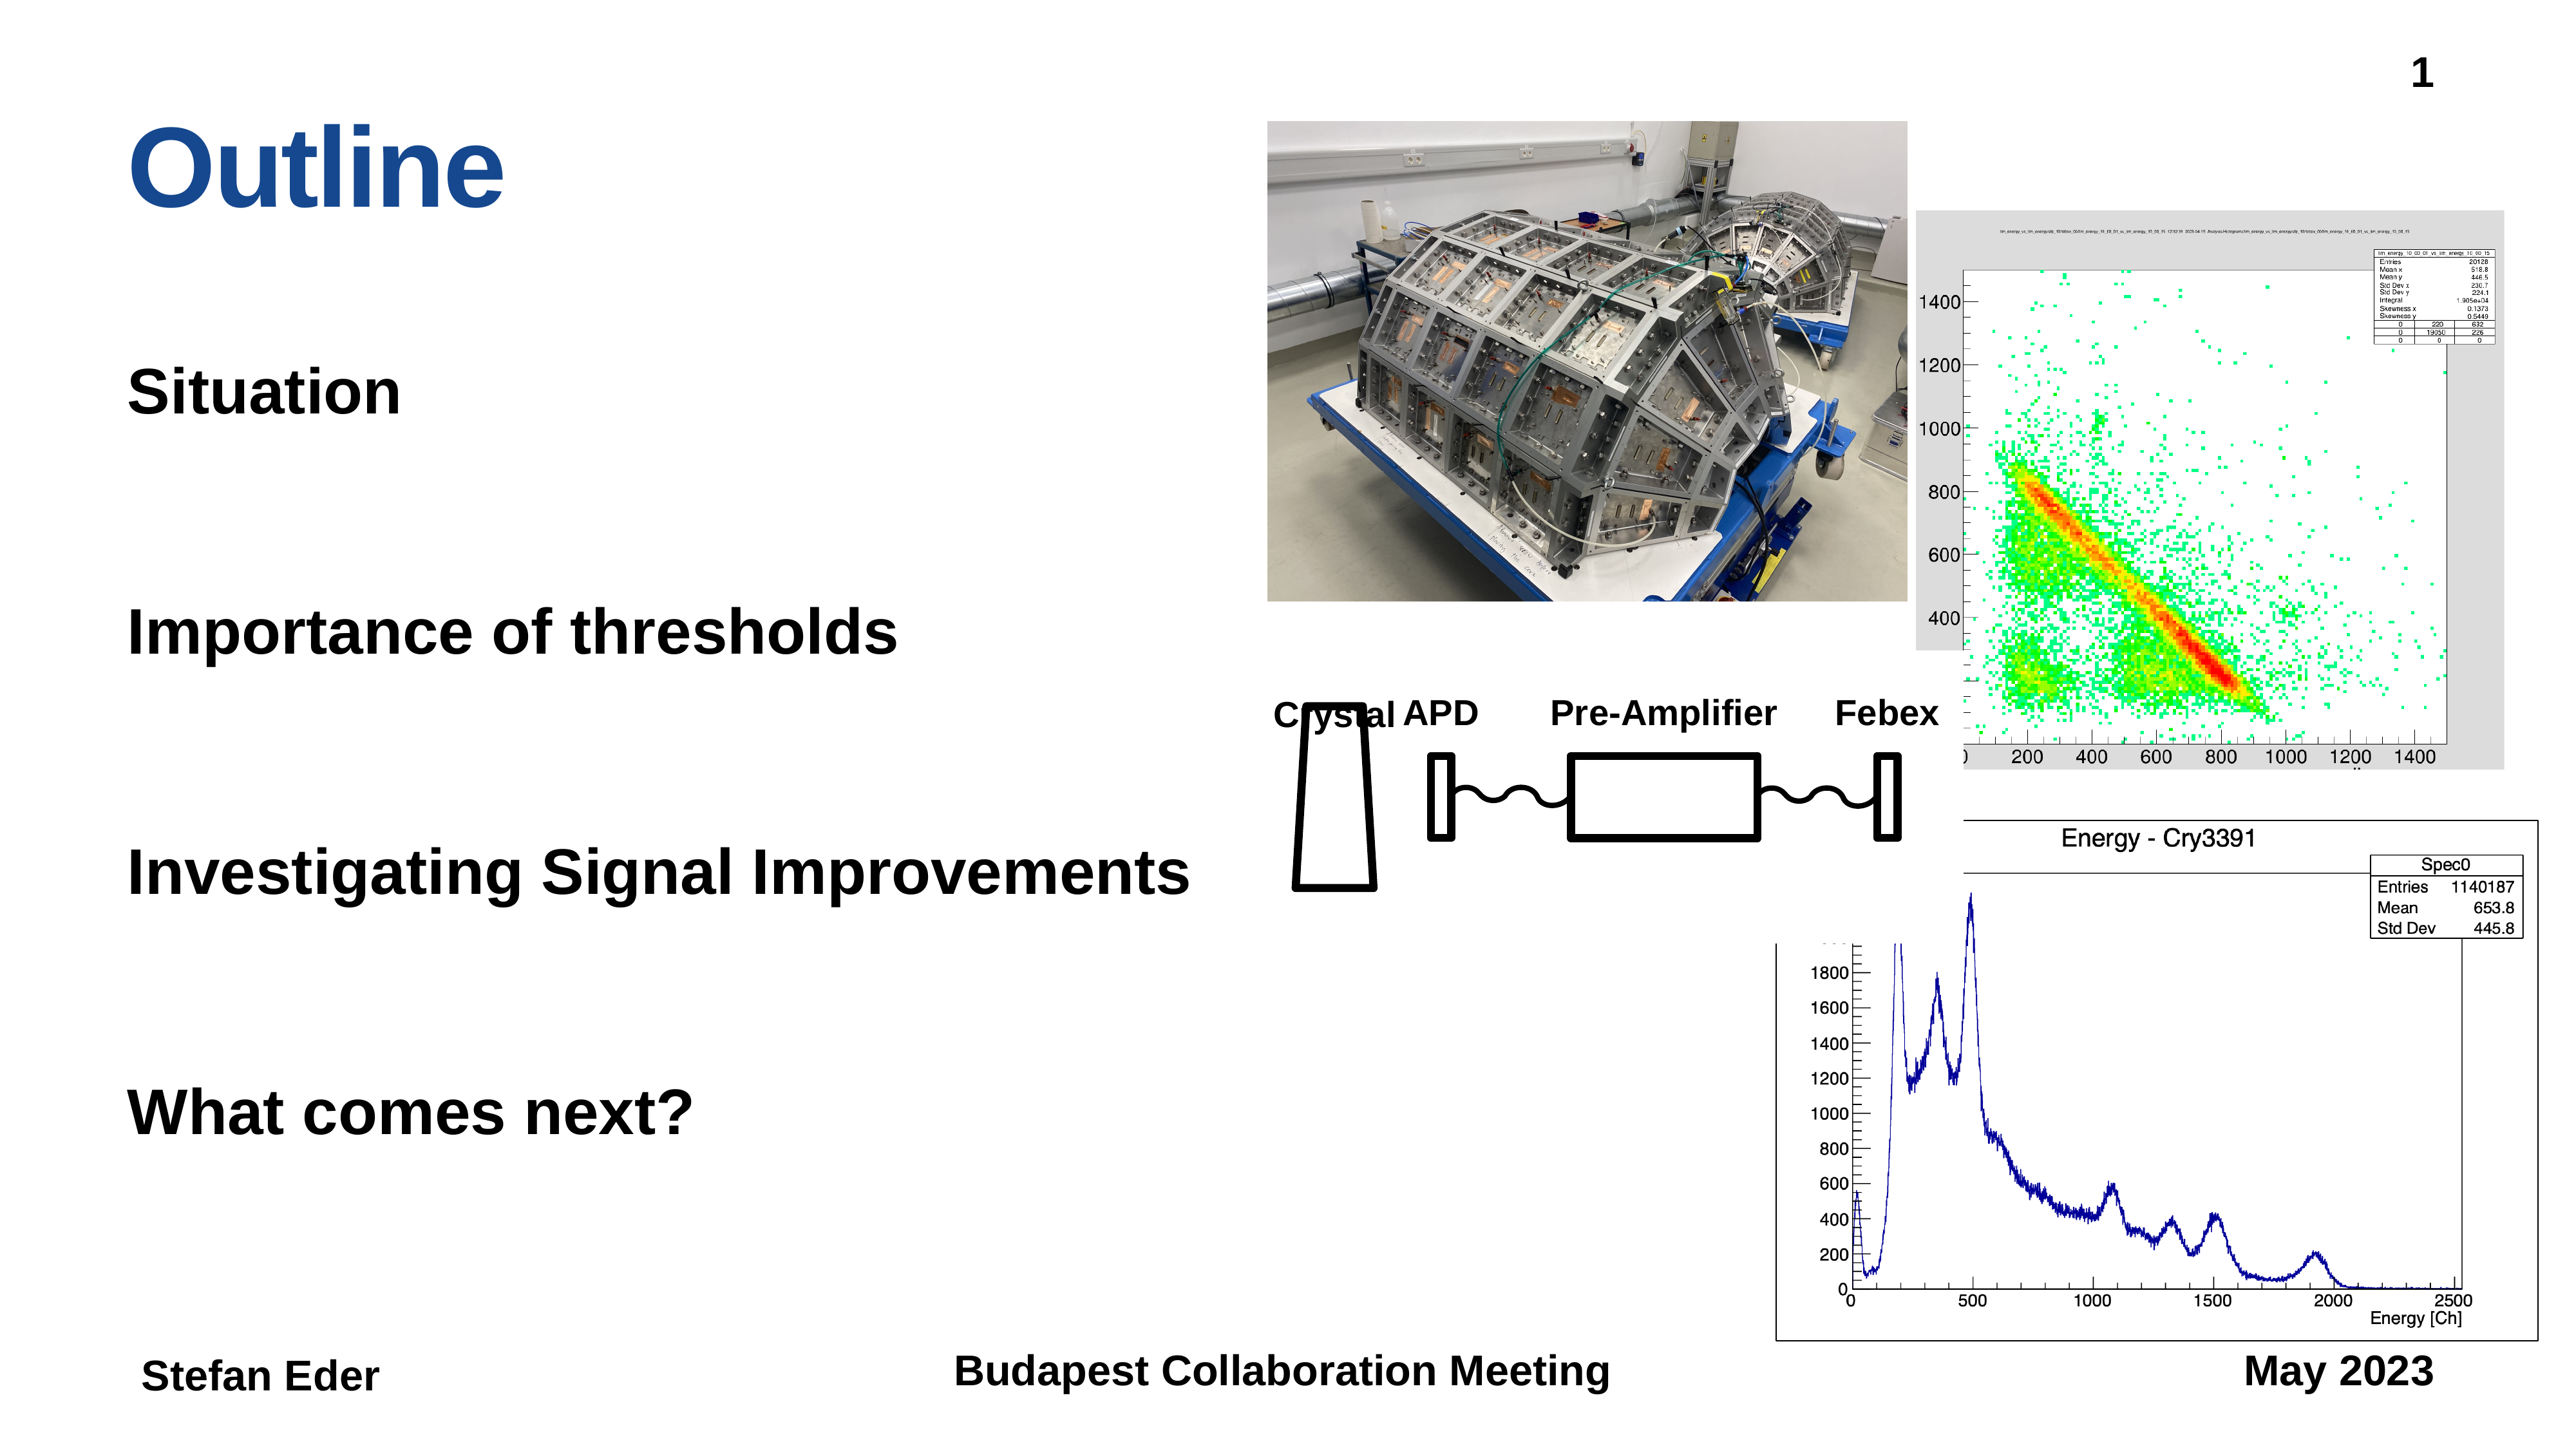

1
# Outline
Situation
Importance of thresholds
Investigating Signal Improvements
What comes next?
APD
Pre-Amplifier
Febex
Crystal
Stefan Eder
Budapest Collaboration Meeting
May 2023